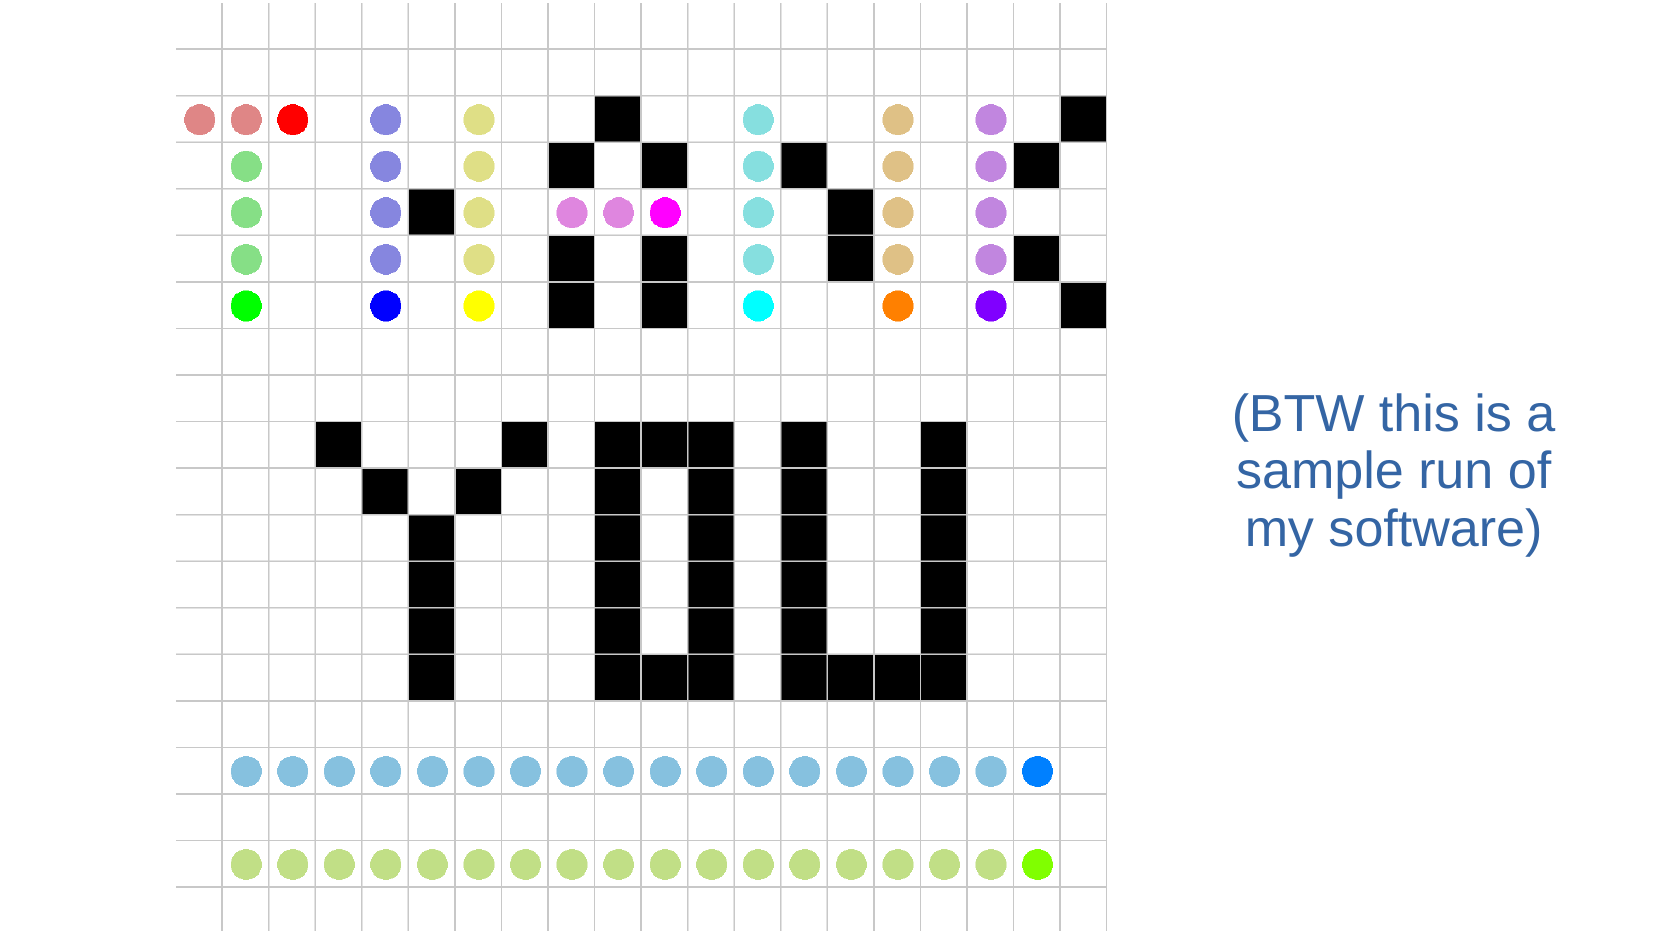

# (BTW this is a sample run of my software)